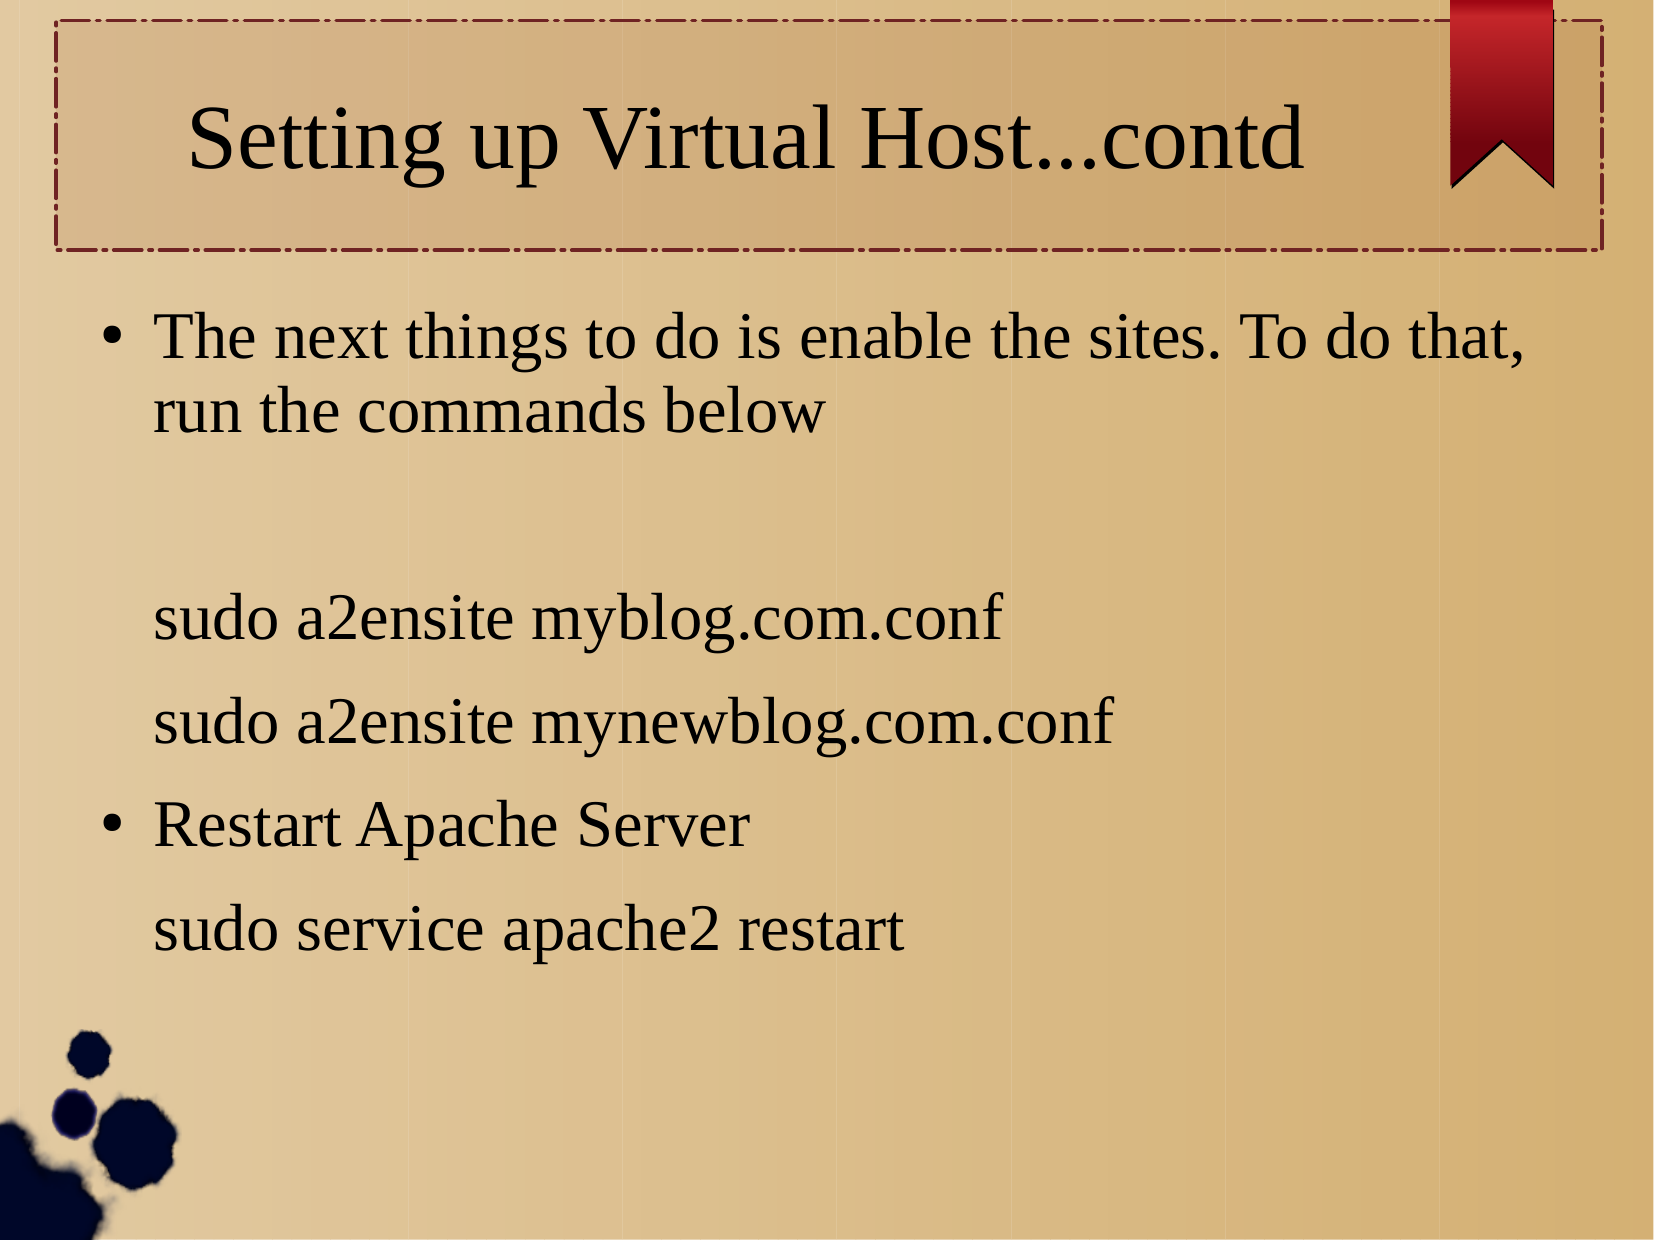

# Setting up Virtual Host...contd
The next things to do is enable the sites. To do that, run the commands below
sudo a2ensite myblog.com.conf
sudo a2ensite mynewblog.com.conf
Restart Apache Server
sudo service apache2 restart